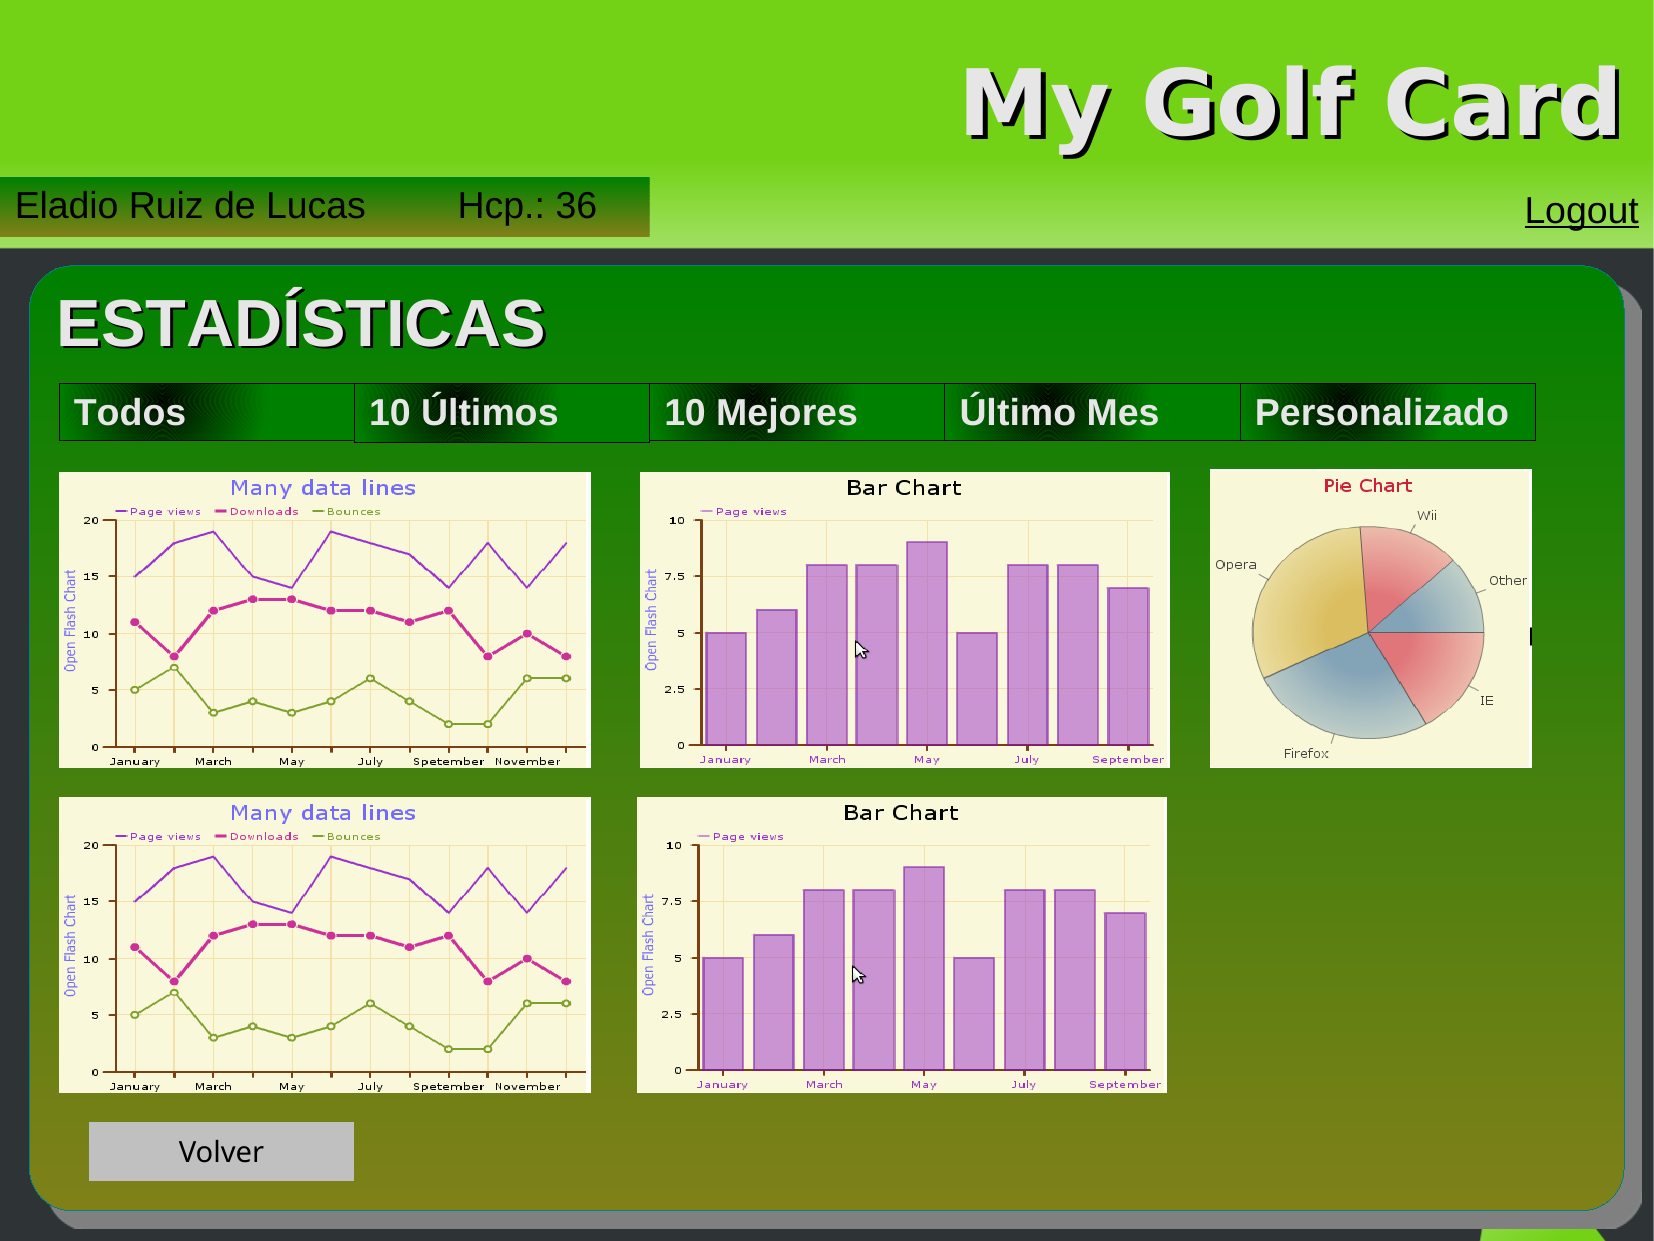

# My Golf Card
Eladio Ruiz de Lucas		Hcp.: 36
Logout
ESTADÍSTICAS
Todos
10 Últimos
10 Mejores
Último Mes
Personalizado